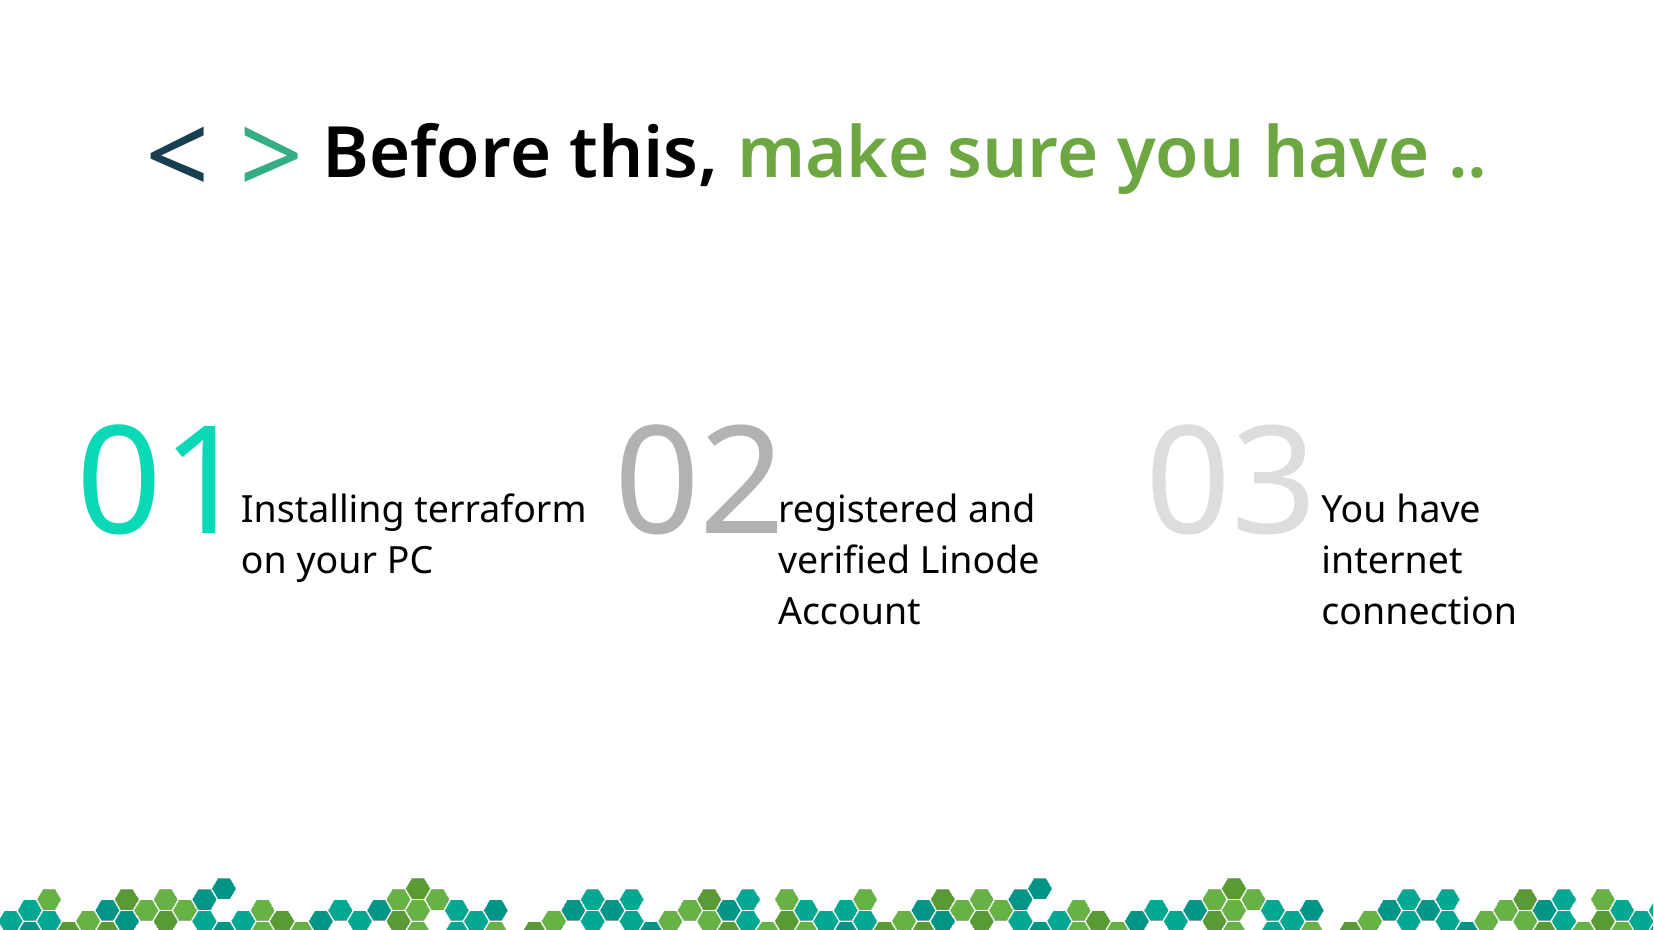

Before this, make sure you have ..
< >
01
02
# 03
Installing terraform on your PC
registered and verified Linode Account
You have internet connection